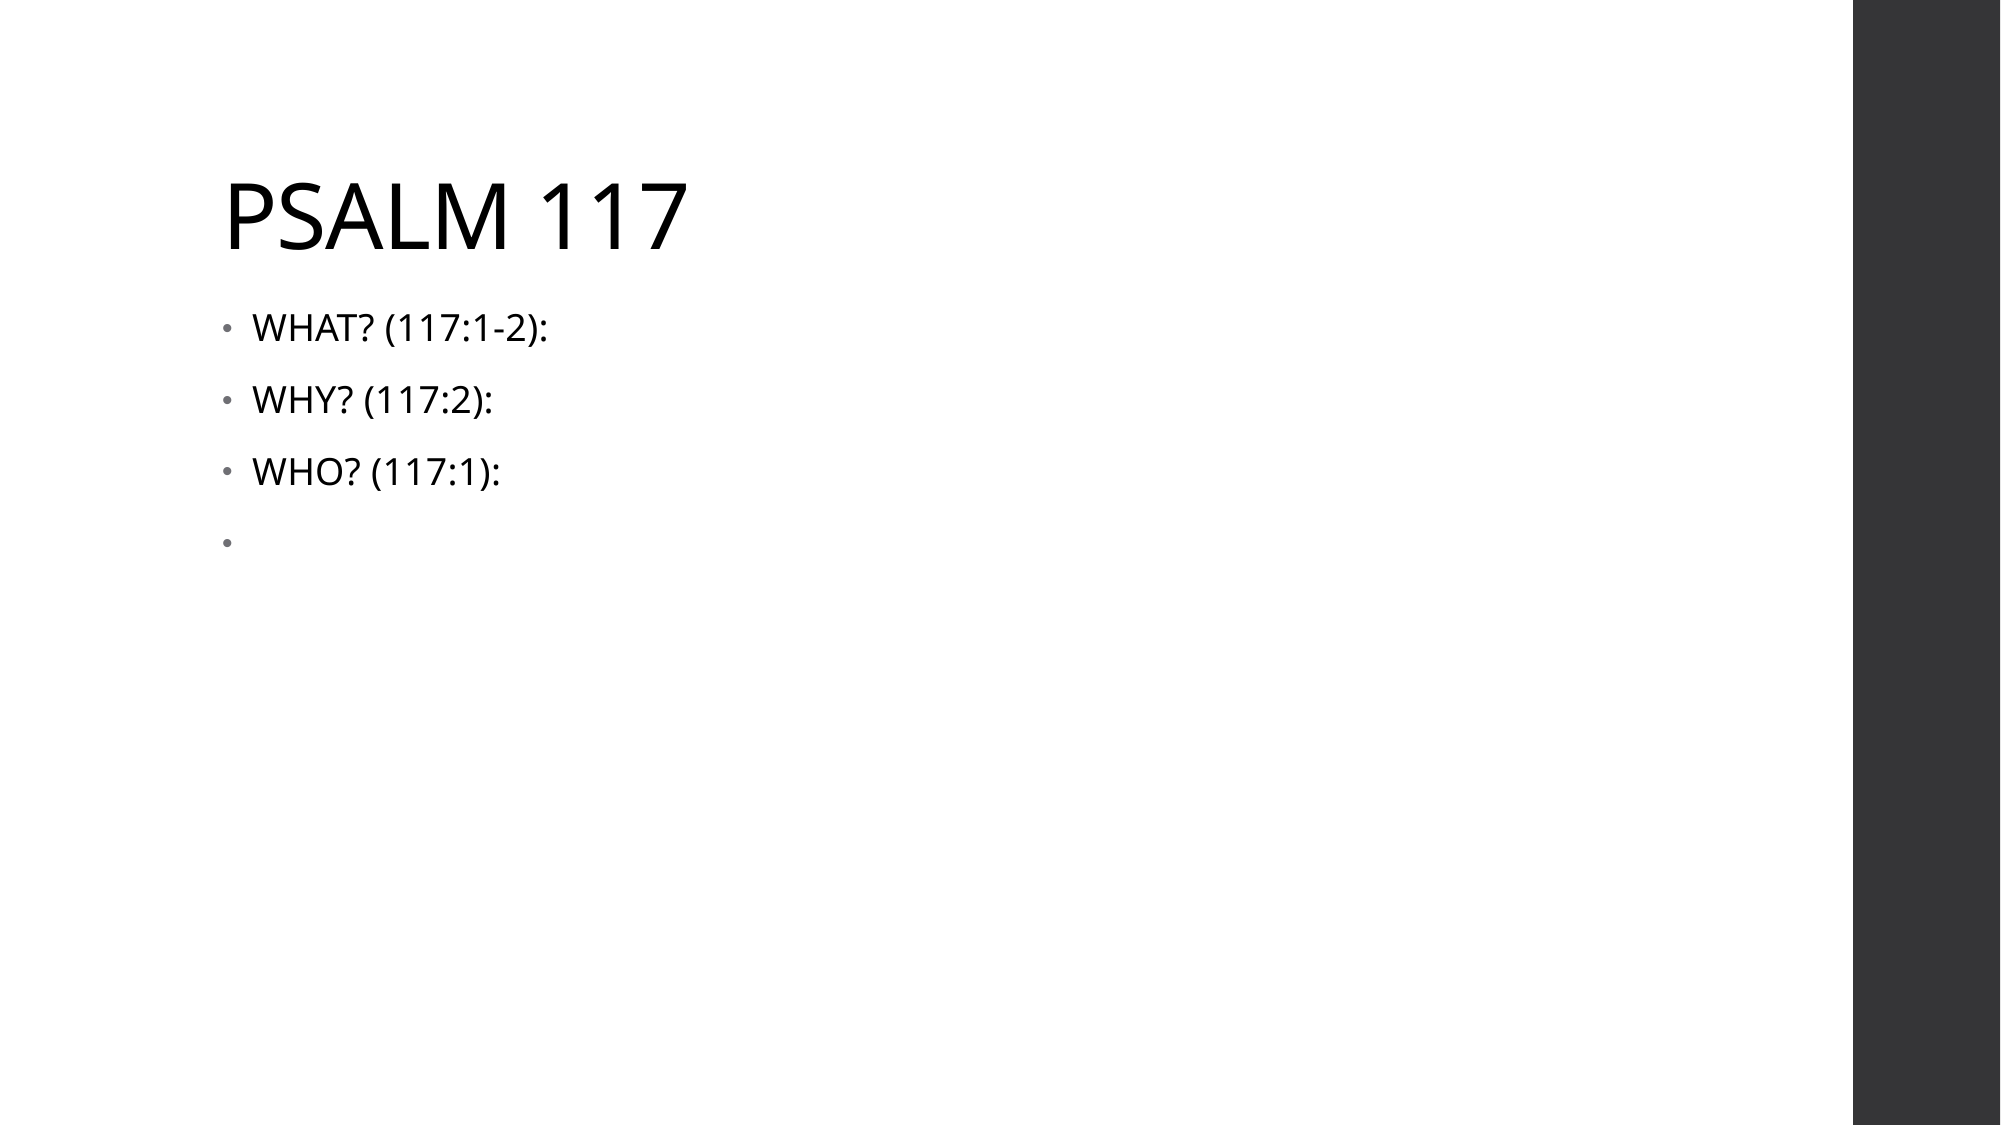

# PSALM 117
WHAT? (117:1-2):
WHY? (117:2):
WHO? (117:1):